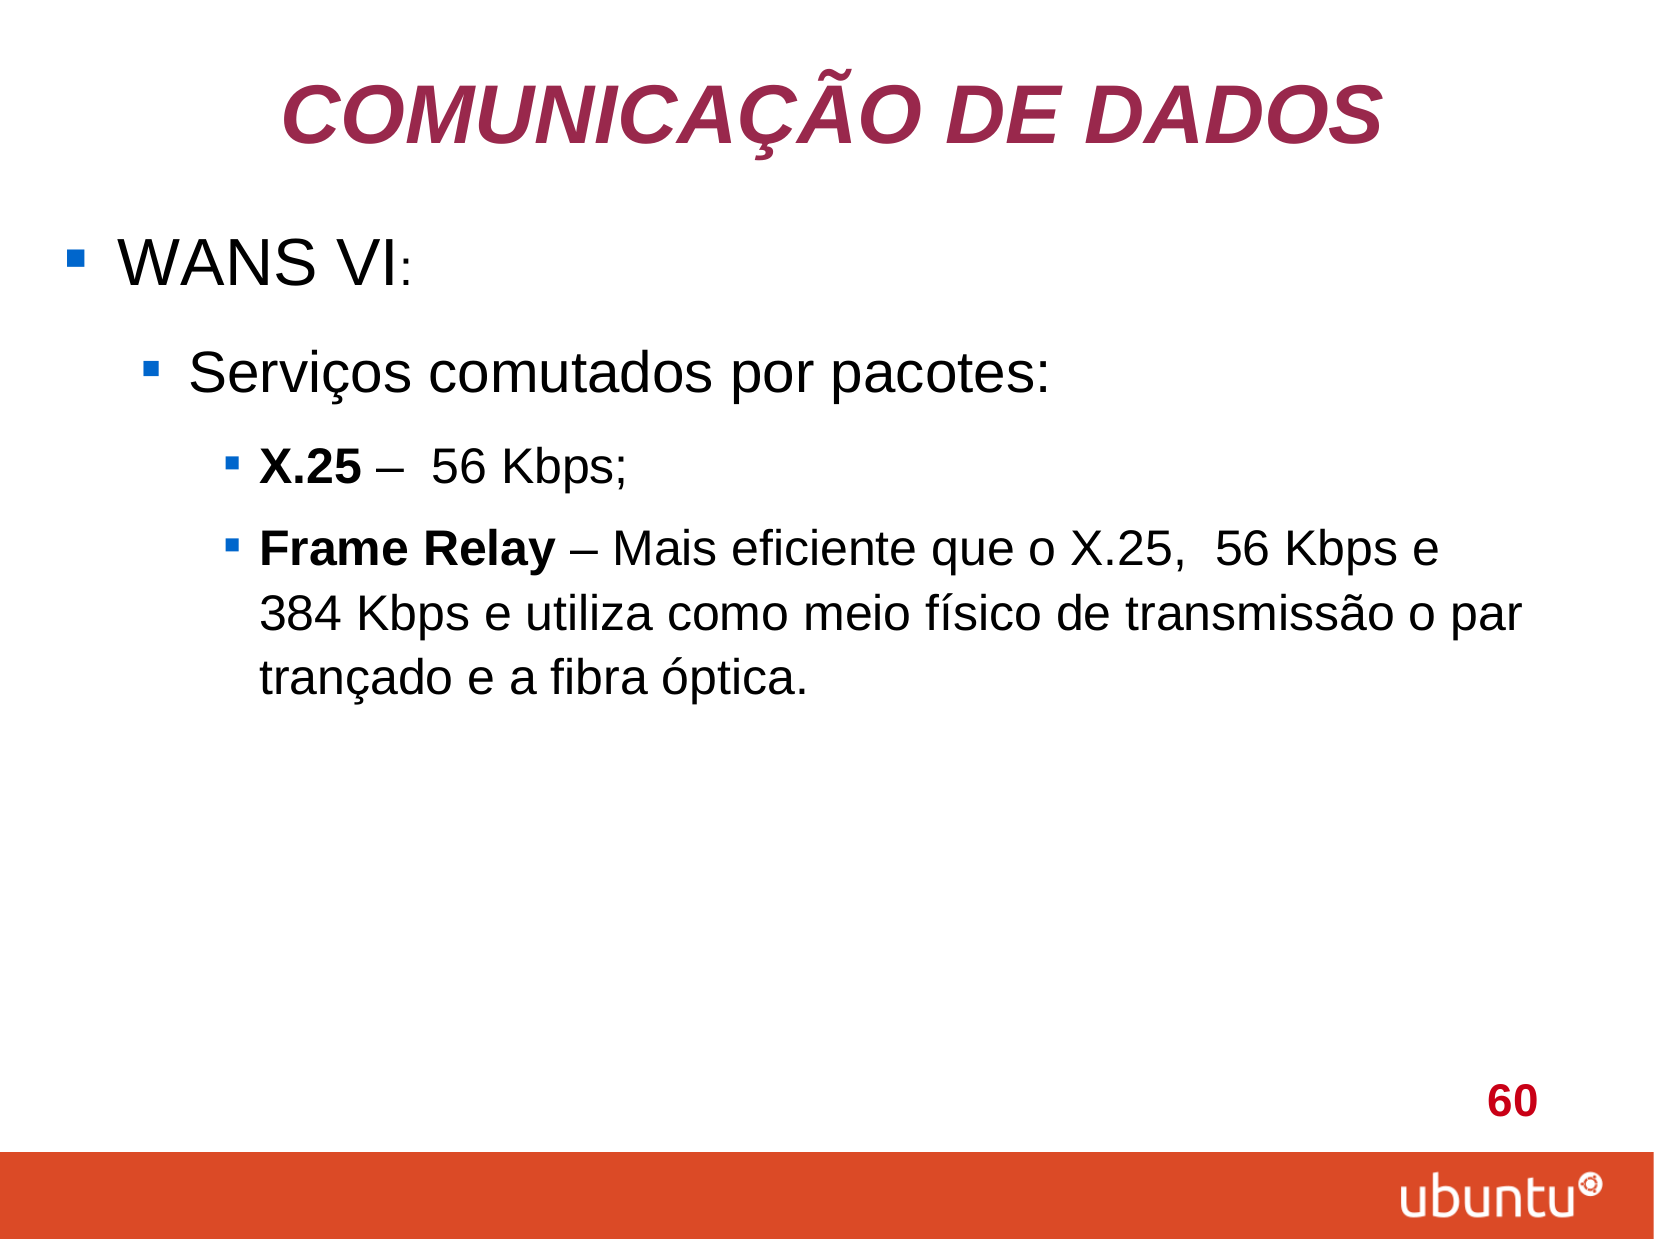

# COMUNICAÇÃO DE DADOS
WANS VI:
Serviços comutados por pacotes:
X.25 – 56 Kbps;
Frame Relay – Mais eficiente que o X.25, 56 Kbps e 384 Kbps e utiliza como meio físico de transmissão o par trançado e a fibra óptica.